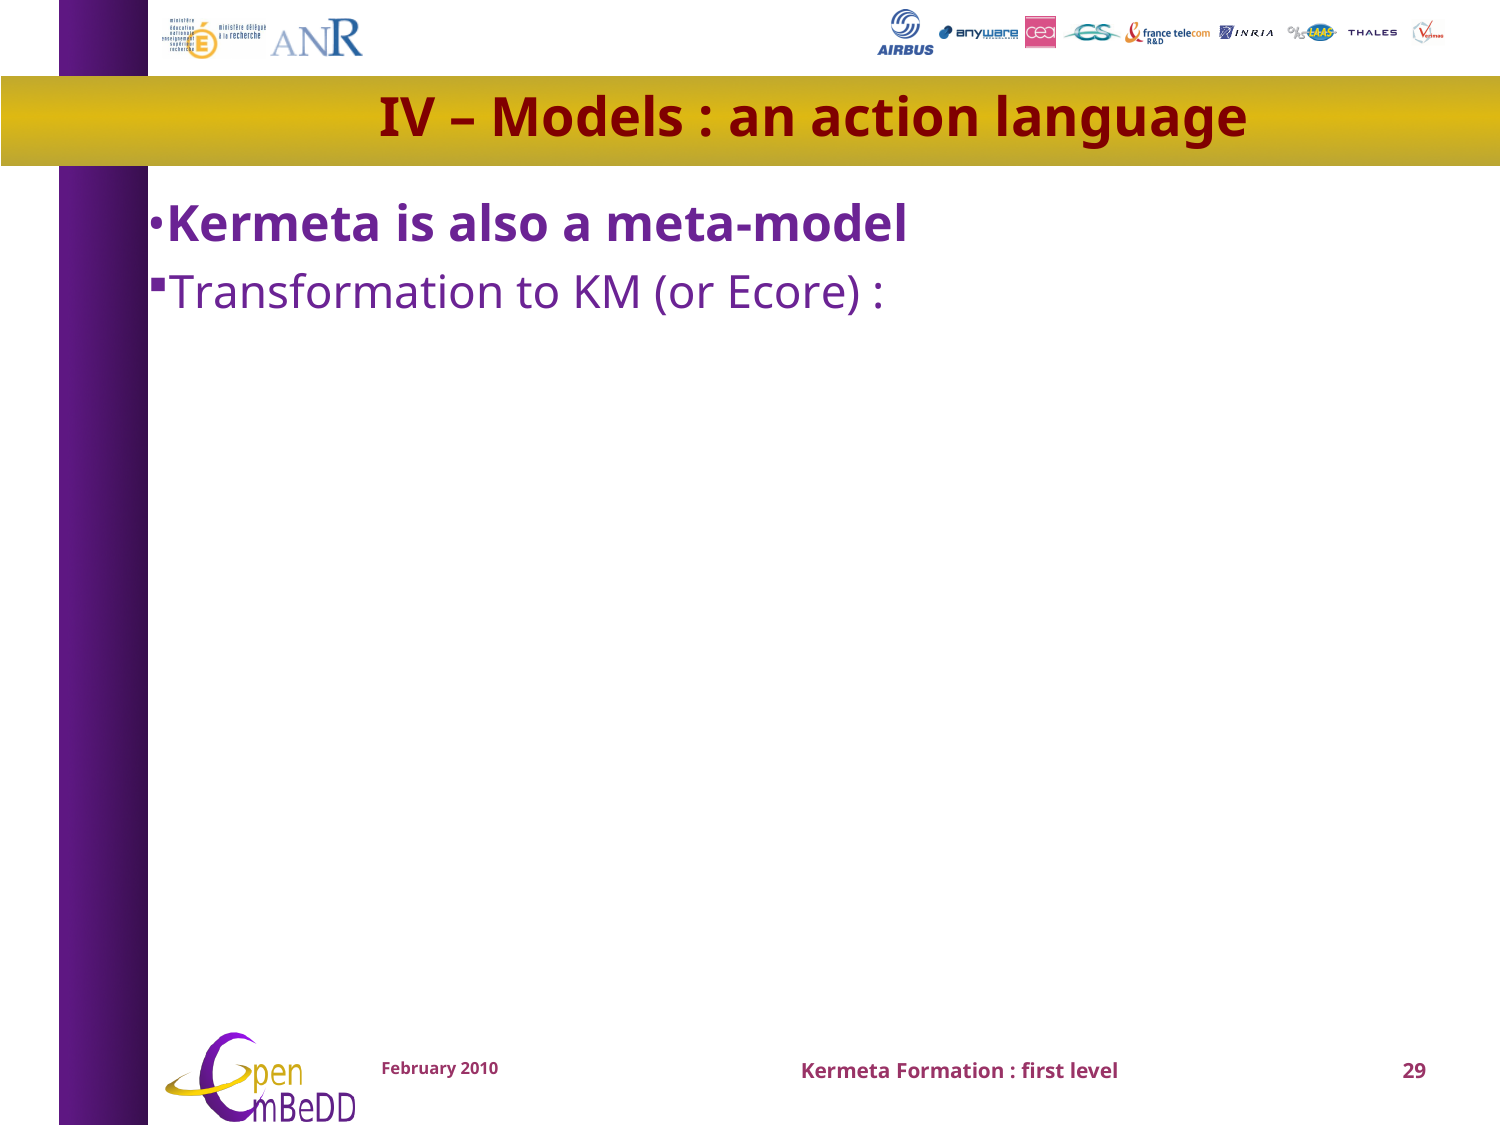

IV – Models : an action language
# Kermeta is also a meta-model
Transformation to KM (or Ecore) :
Kermeta Formation : first level
February 2010